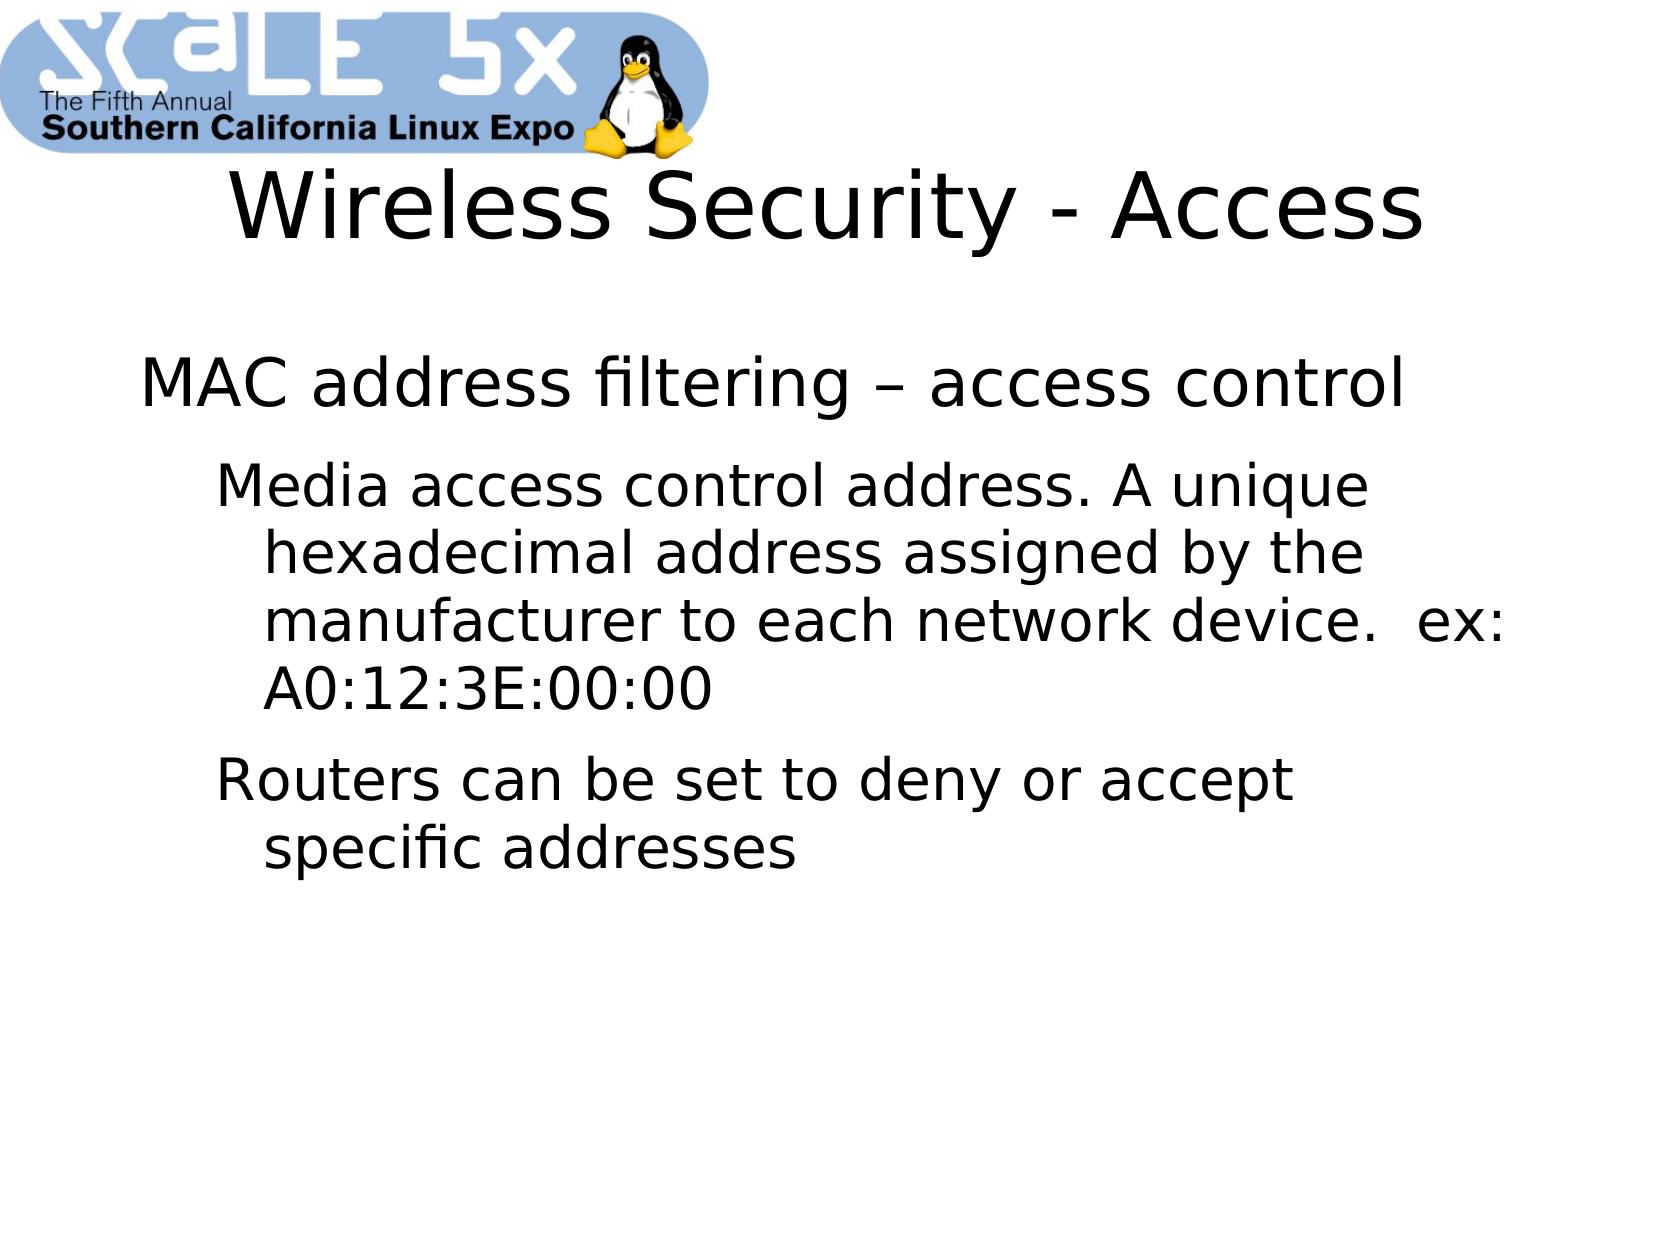

# Wireless Security - Access
MAC address filtering – access control
Media access control address. A unique hexadecimal address assigned by the manufacturer to each network device. ex: A0:12:3E:00:00
Routers can be set to deny or accept specific addresses